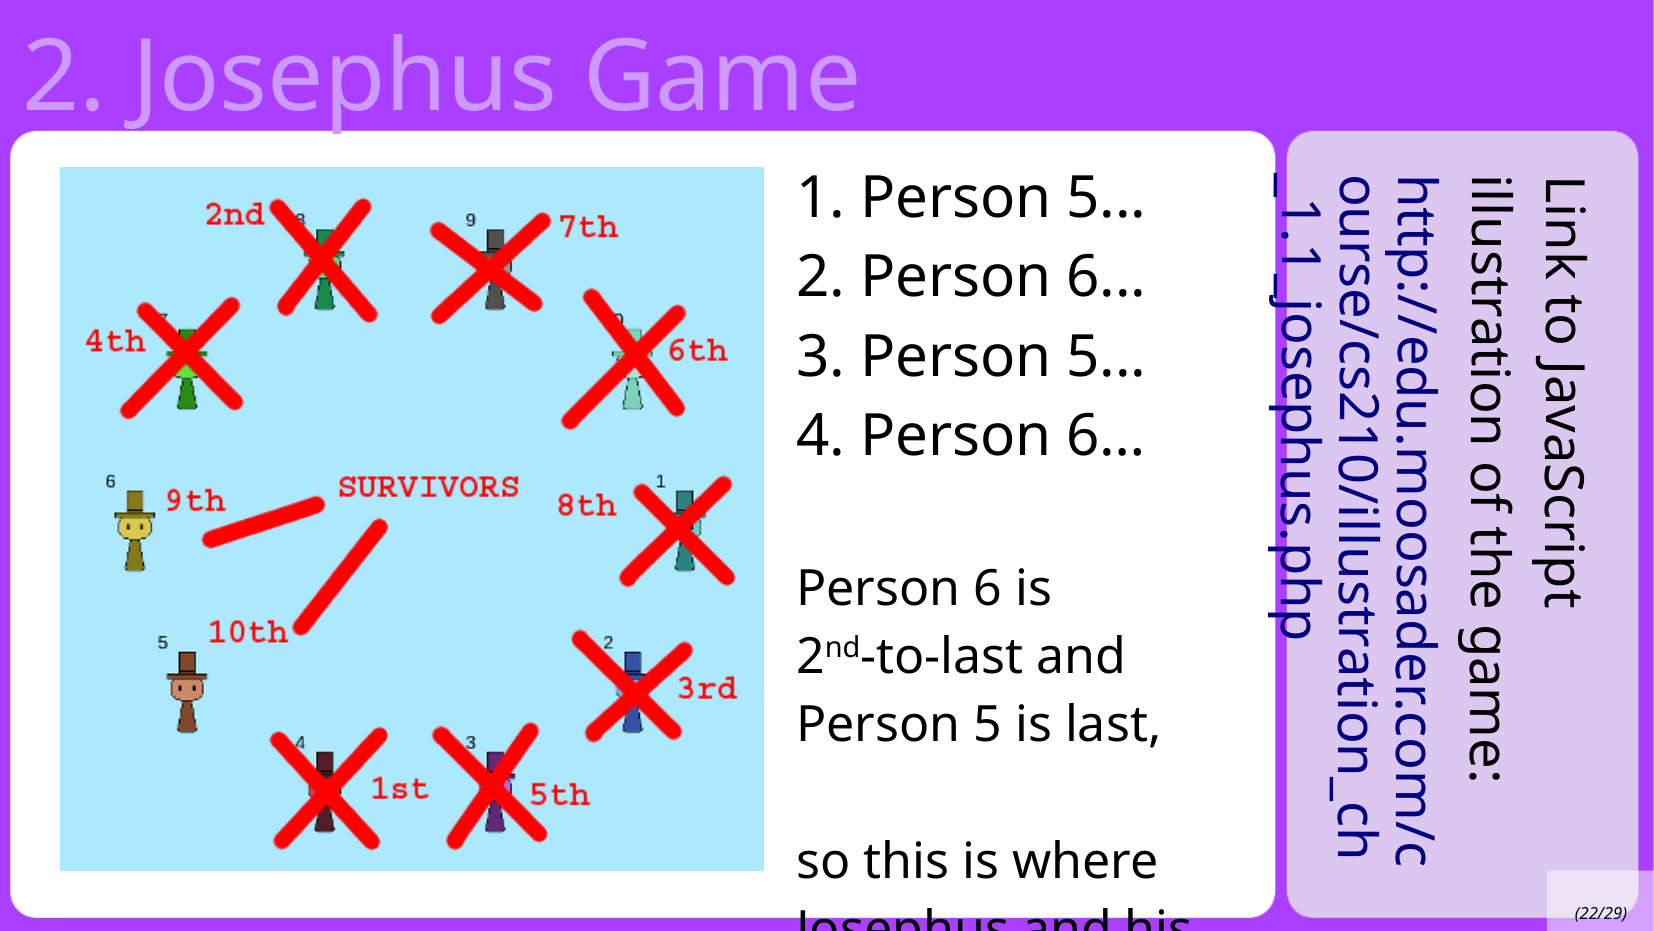

# 2. Josephus Game
1. Person 5...
2. Person 6...
3. Person 5...
4. Person 6…
Person 6 is
2nd-to-last and
Person 5 is last,
so this is where Josephus and his friend should sit.
Link to JavaScript illustration of the game:
http://edu.moosader.com/course/cs210/illustration_ch_1.1_josephus.php